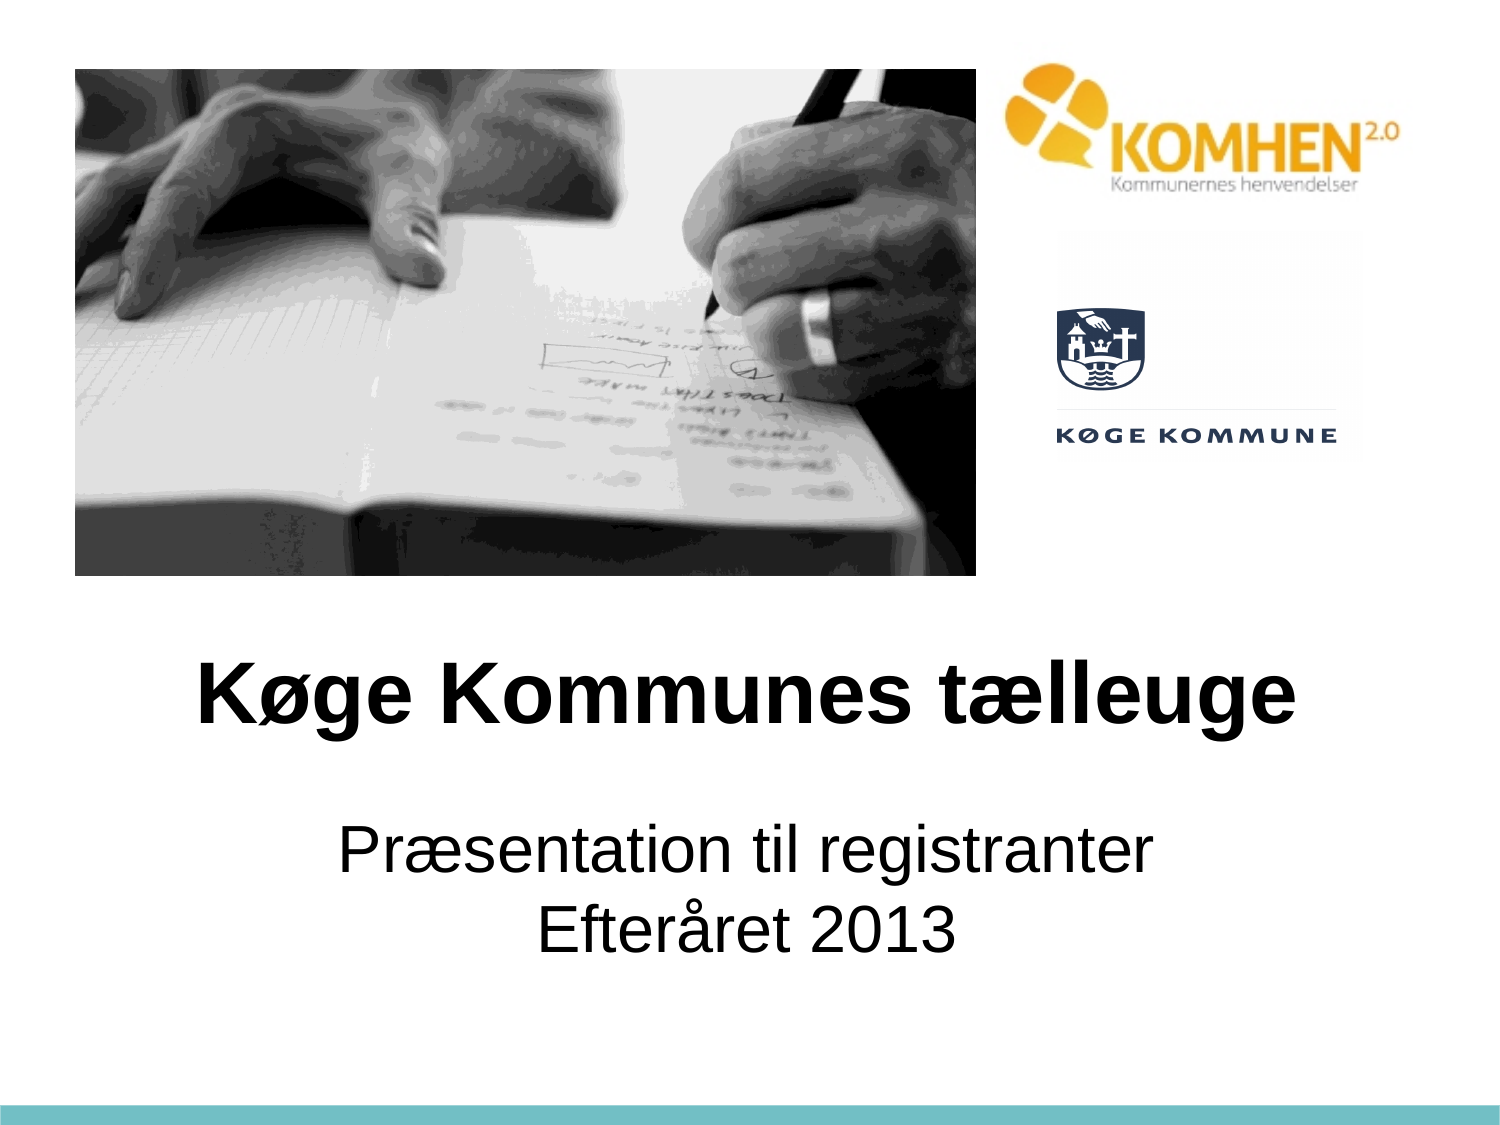

Køge Kommunes tælleuge
Præsentation til registranter
Efteråret 2013